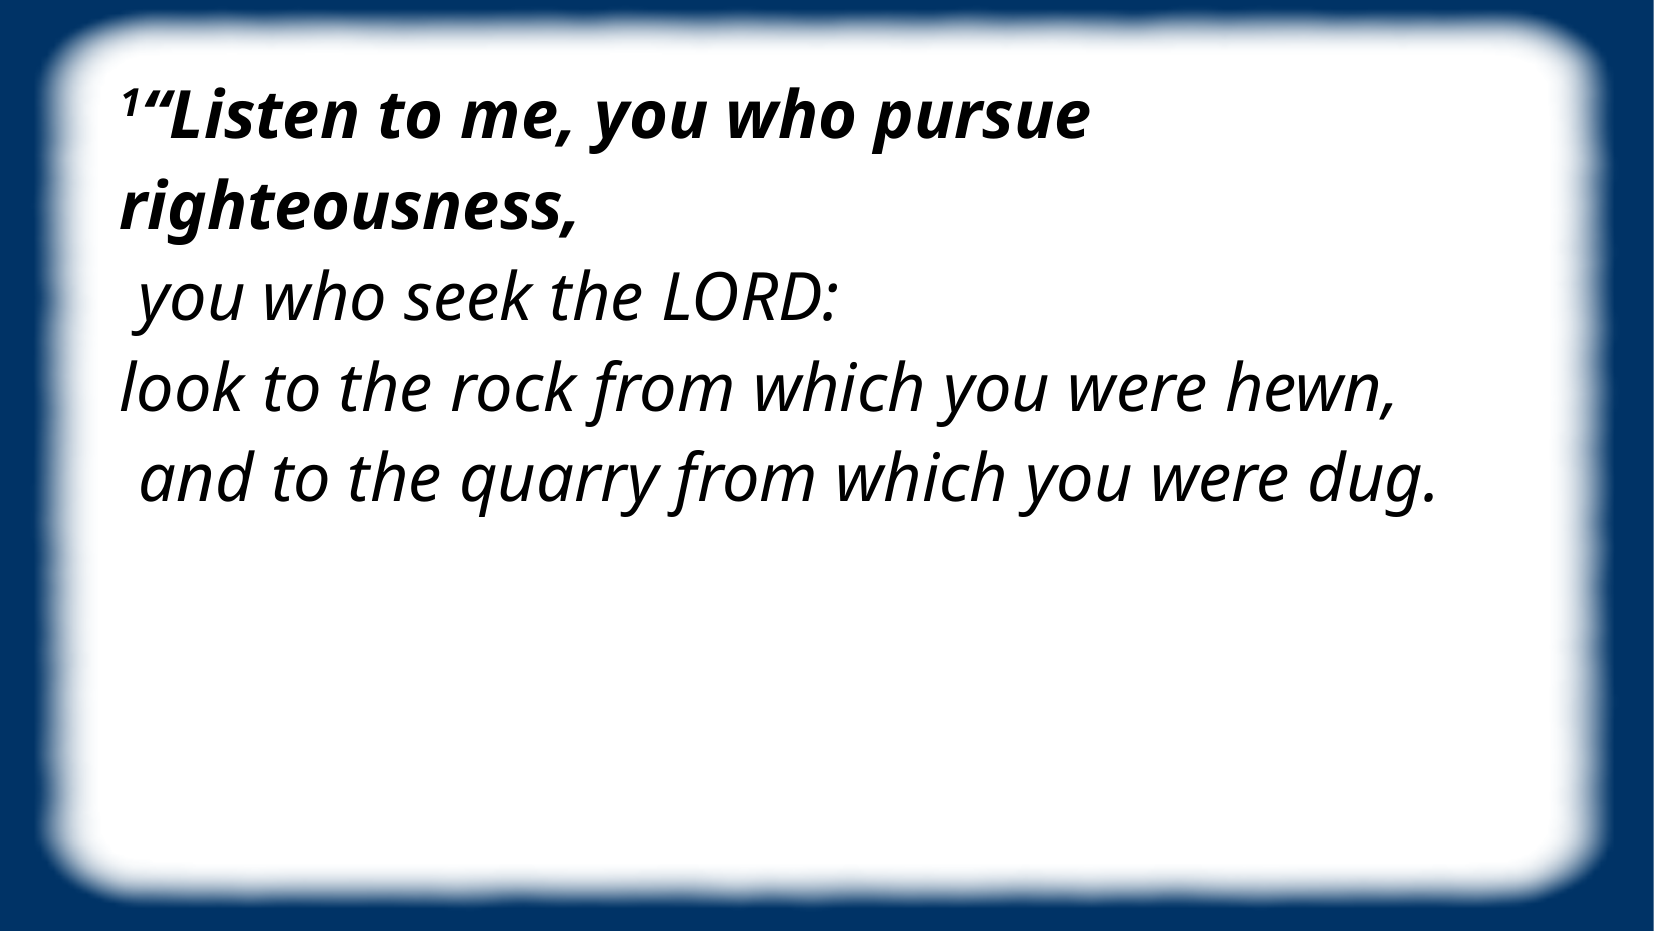

1“Listen to me, you who pursue righteousness,
you who seek the LORD:
look to the rock from which you were hewn,
and to the quarry from which you were dug.